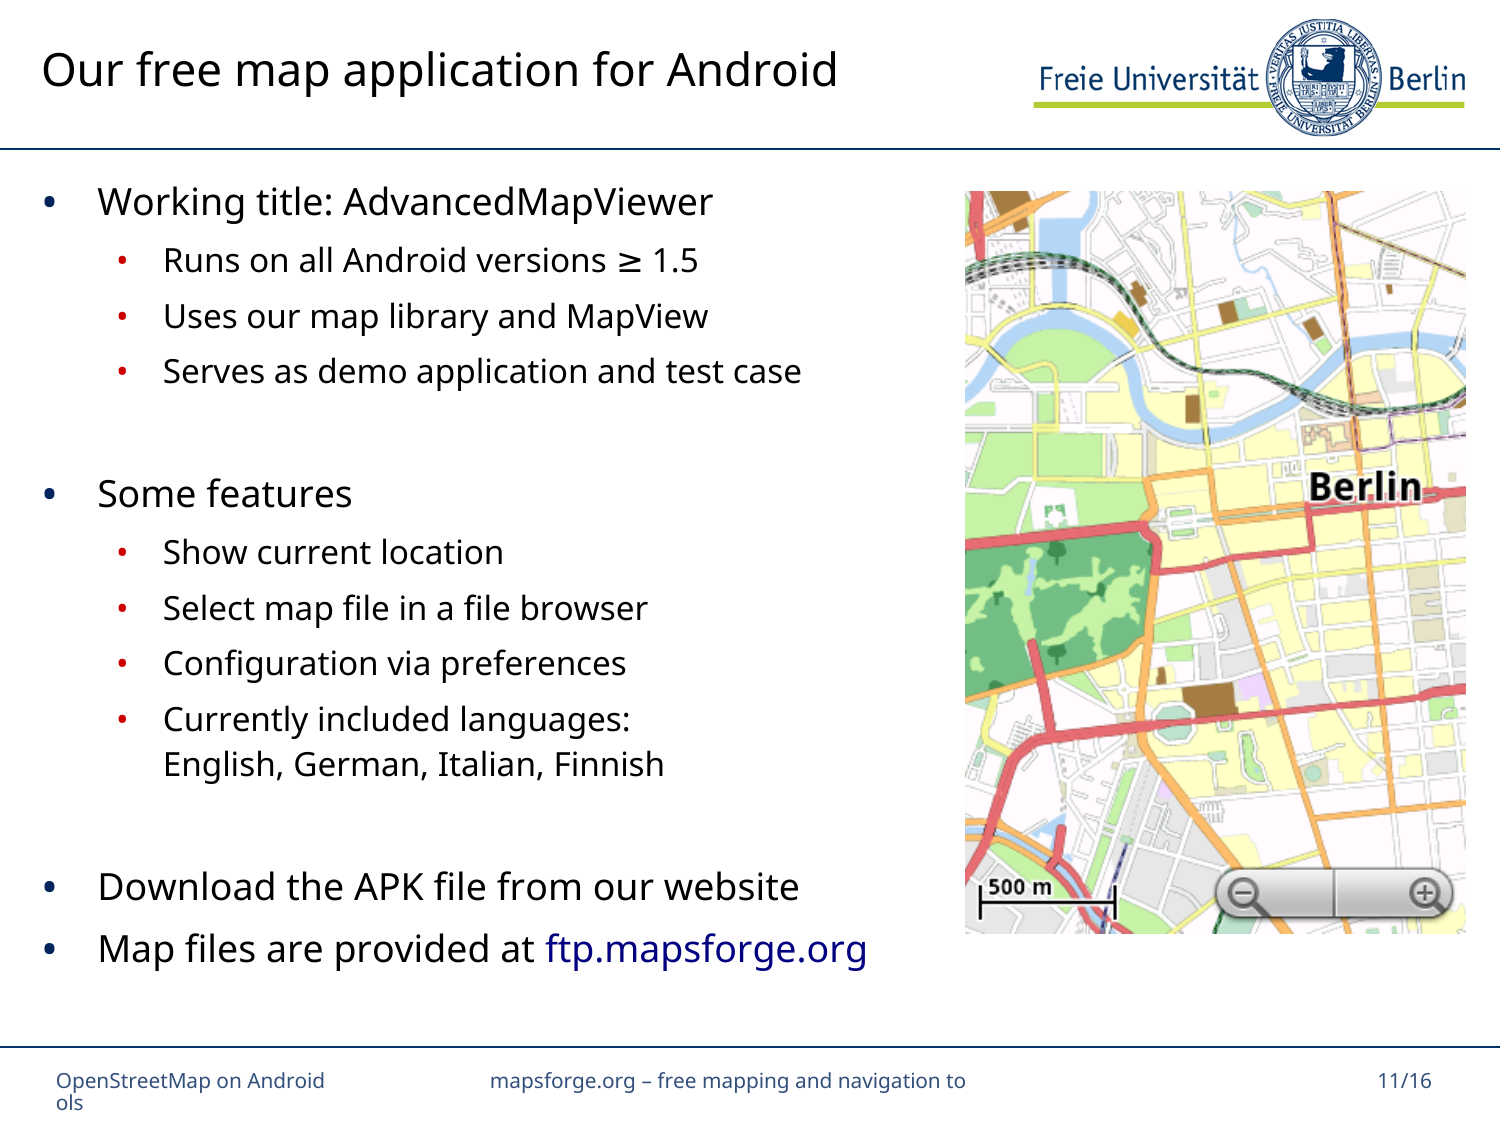

# Our free map application for Android
Working title: AdvancedMapViewer
Runs on all Android versions ≥ 1.5
Uses our map library and MapView
Serves as demo application and test case
Some features
Show current location
Select map file in a file browser
Configuration via preferences
Currently included languages:
English, German, Italian, Finnish
Download the APK file from our website
Map files are provided at ftp.mapsforge.org
OpenStreetMap on Android mapsforge.org – free mapping and navigation tools
11